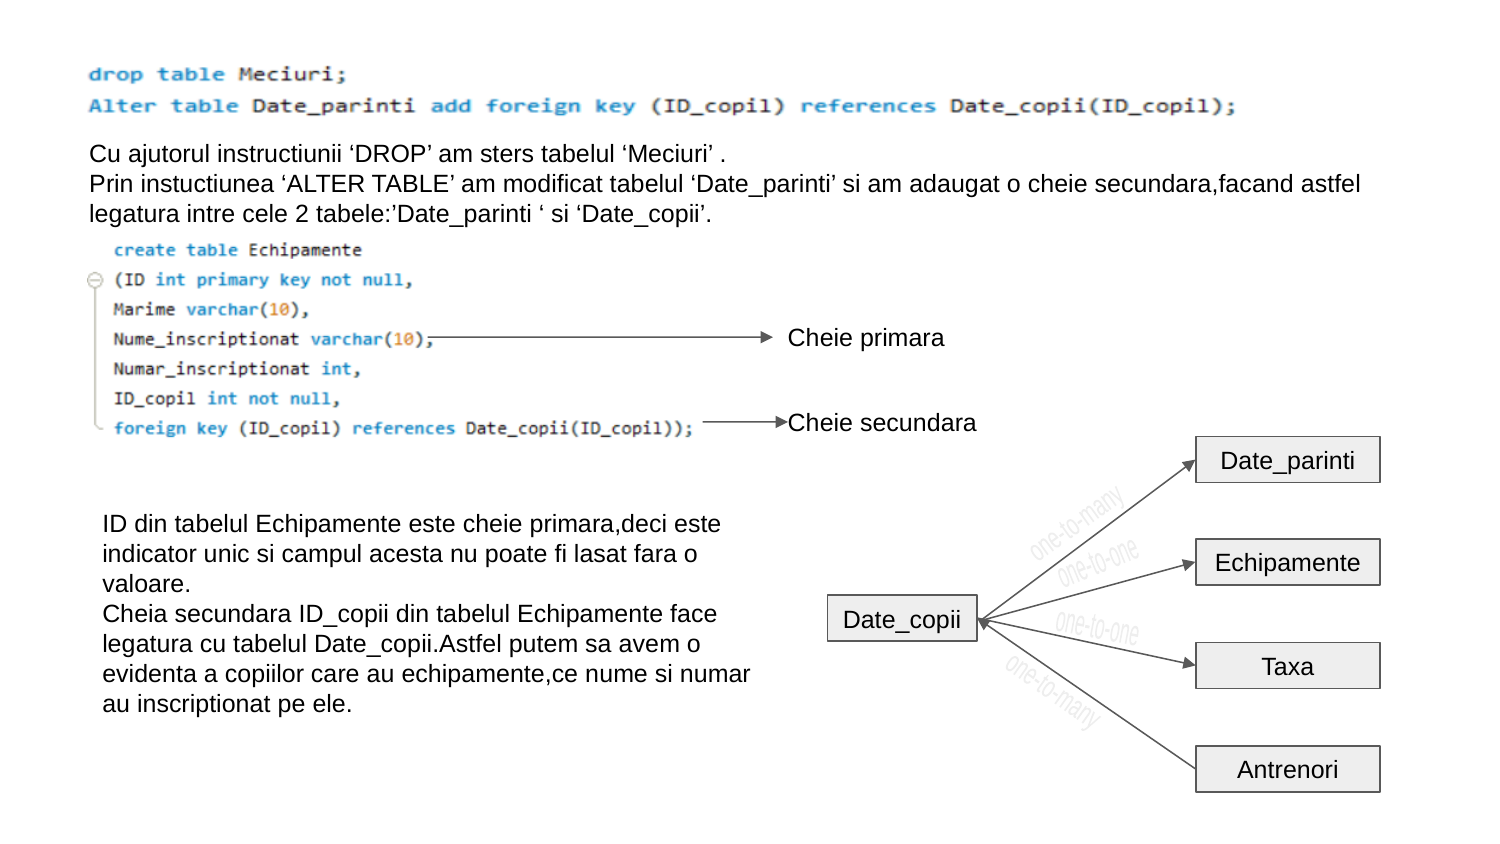

Cu ajutorul instructiunii ‘DROP’ am sters tabelul ‘Meciuri’ .
Prin instuctiunea ‘ALTER TABLE’ am modificat tabelul ‘Date_parinti’ si am adaugat o cheie secundara,facand astfel legatura intre cele 2 tabele:’Date_parinti ‘ si ‘Date_copii’.
Cheie primara
Cheie secundara
Date_parinti
ID din tabelul Echipamente este cheie primara,deci este indicator unic si campul acesta nu poate fi lasat fara o valoare.
Cheia secundara ID_copii din tabelul Echipamente face legatura cu tabelul Date_copii.Astfel putem sa avem o evidenta a copiilor care au echipamente,ce nume si numar au inscriptionat pe ele.
one-to-many
Echipamente
one-to-one
Date_copii
one-to-one
Taxa
one-to-many
Antrenori